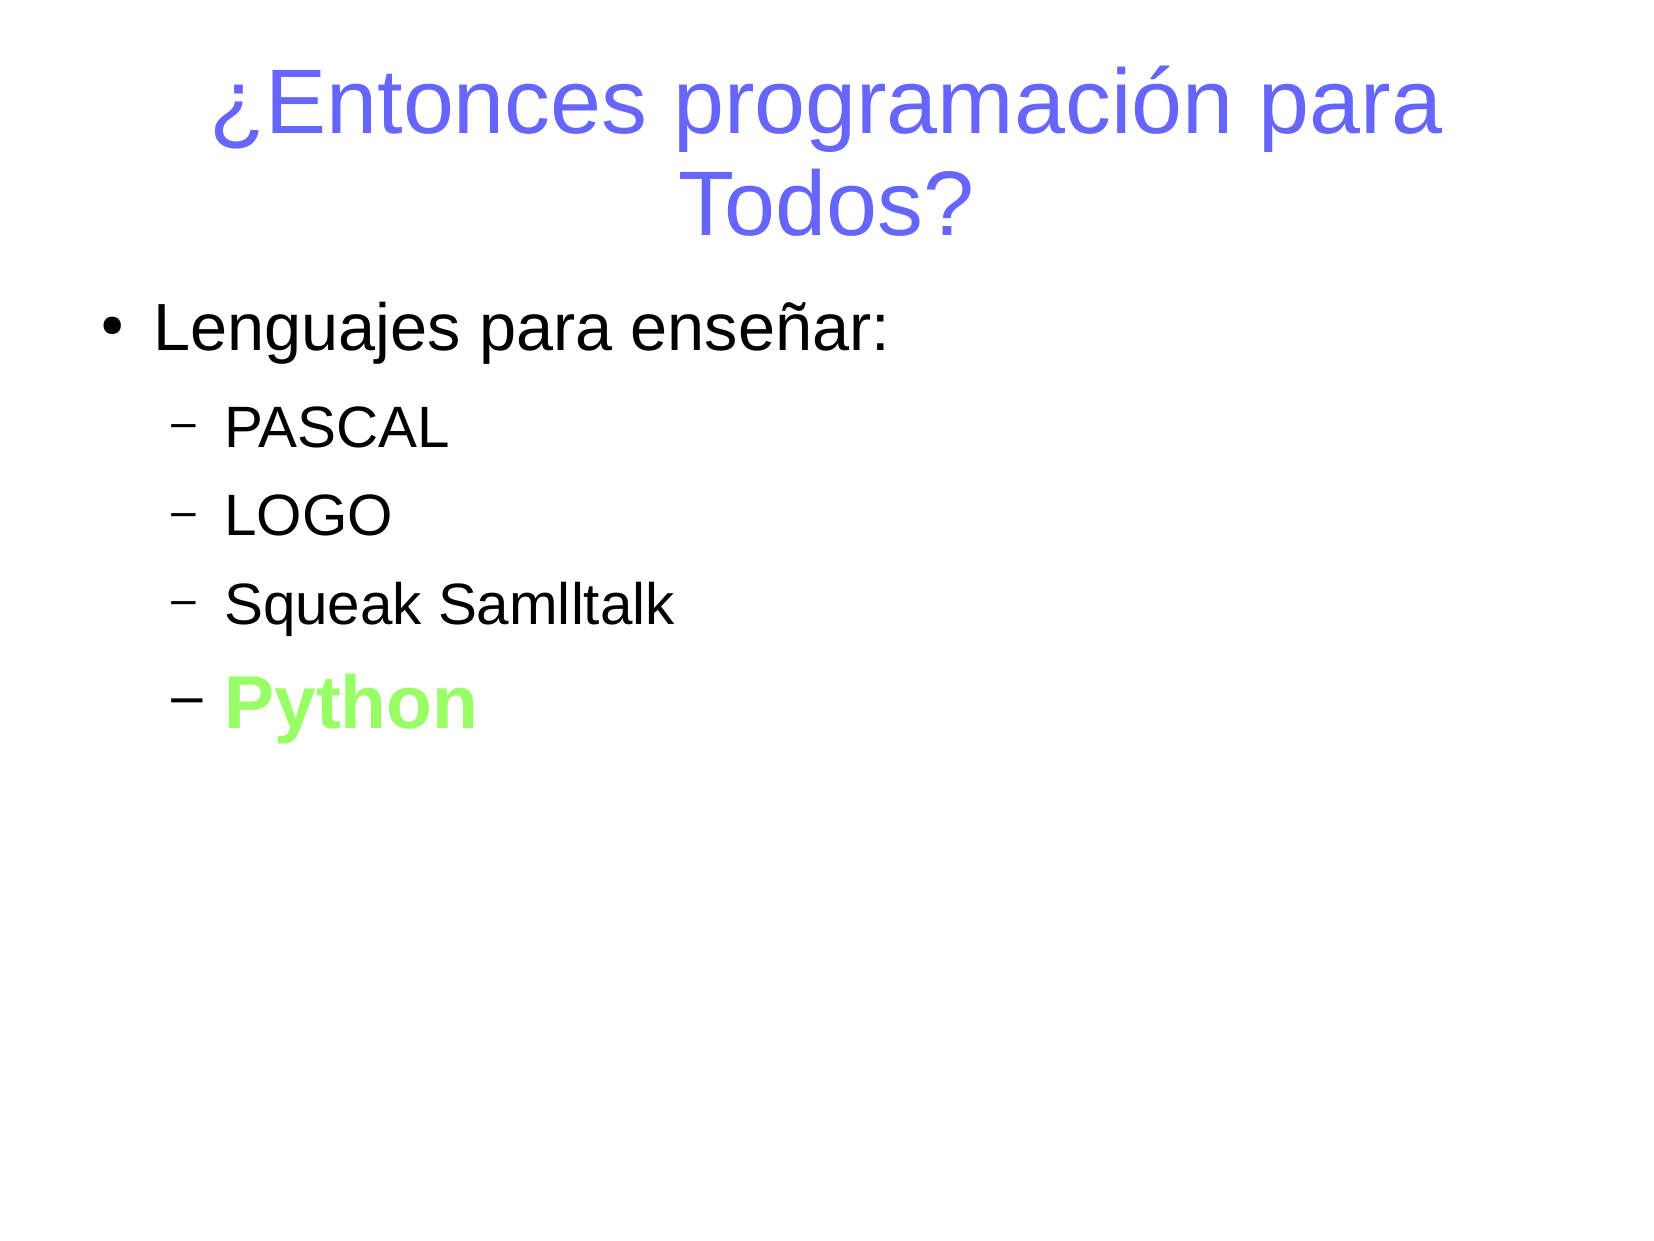

# ¿Entonces programación para Todos?
Lenguajes para enseñar:
PASCAL
LOGO
Squeak Samlltalk
Python